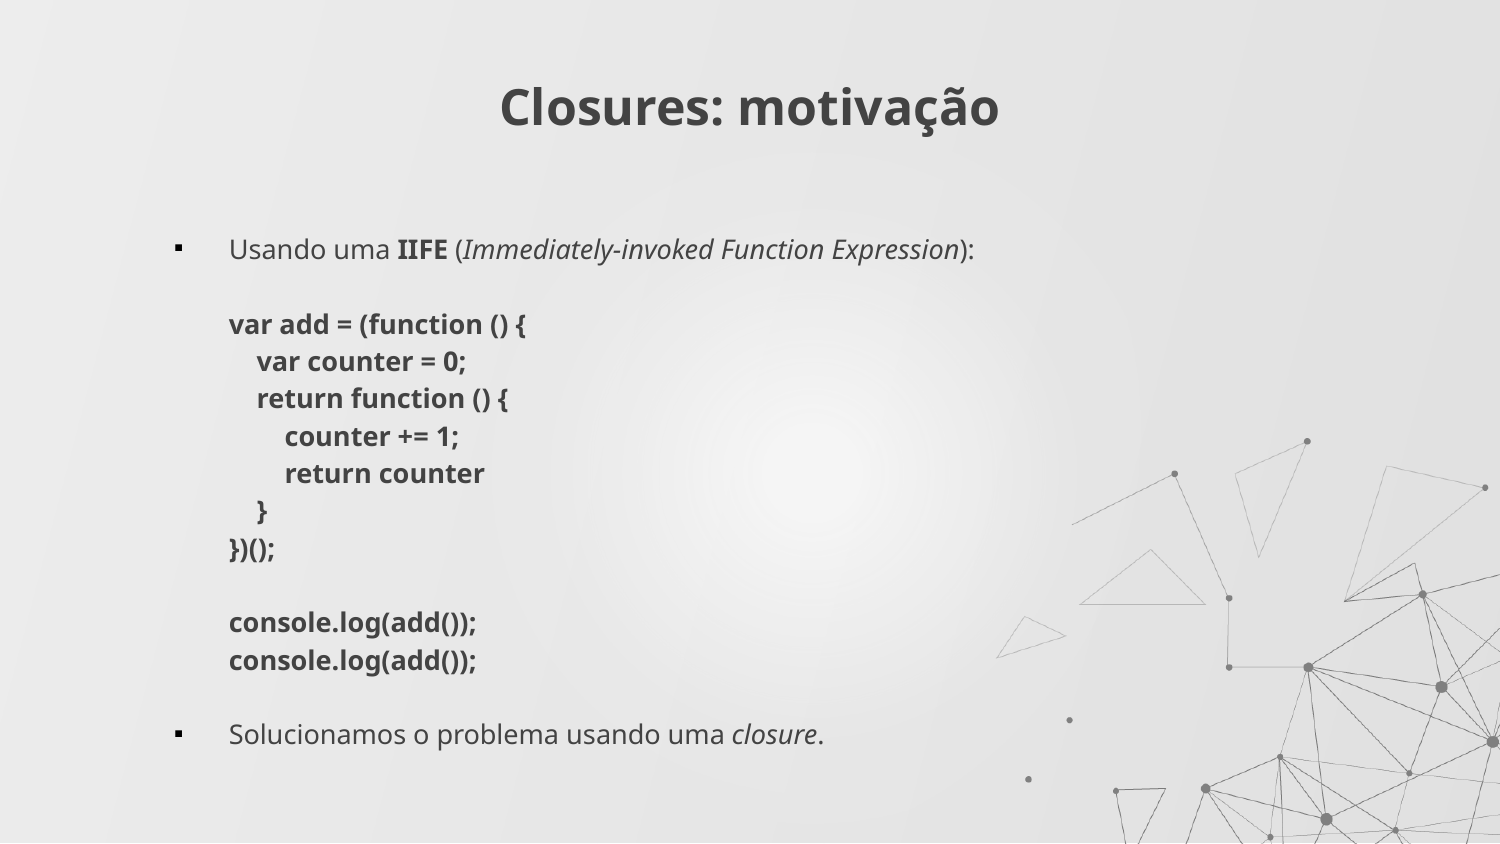

Closures: motivação
# Usando uma IIFE (Immediately-invoked Function Expression):
var add = (function () {
 var counter = 0;
 return function () {
 counter += 1;
 return counter
 }
})();
console.log(add());
console.log(add());
Solucionamos o problema usando uma closure.